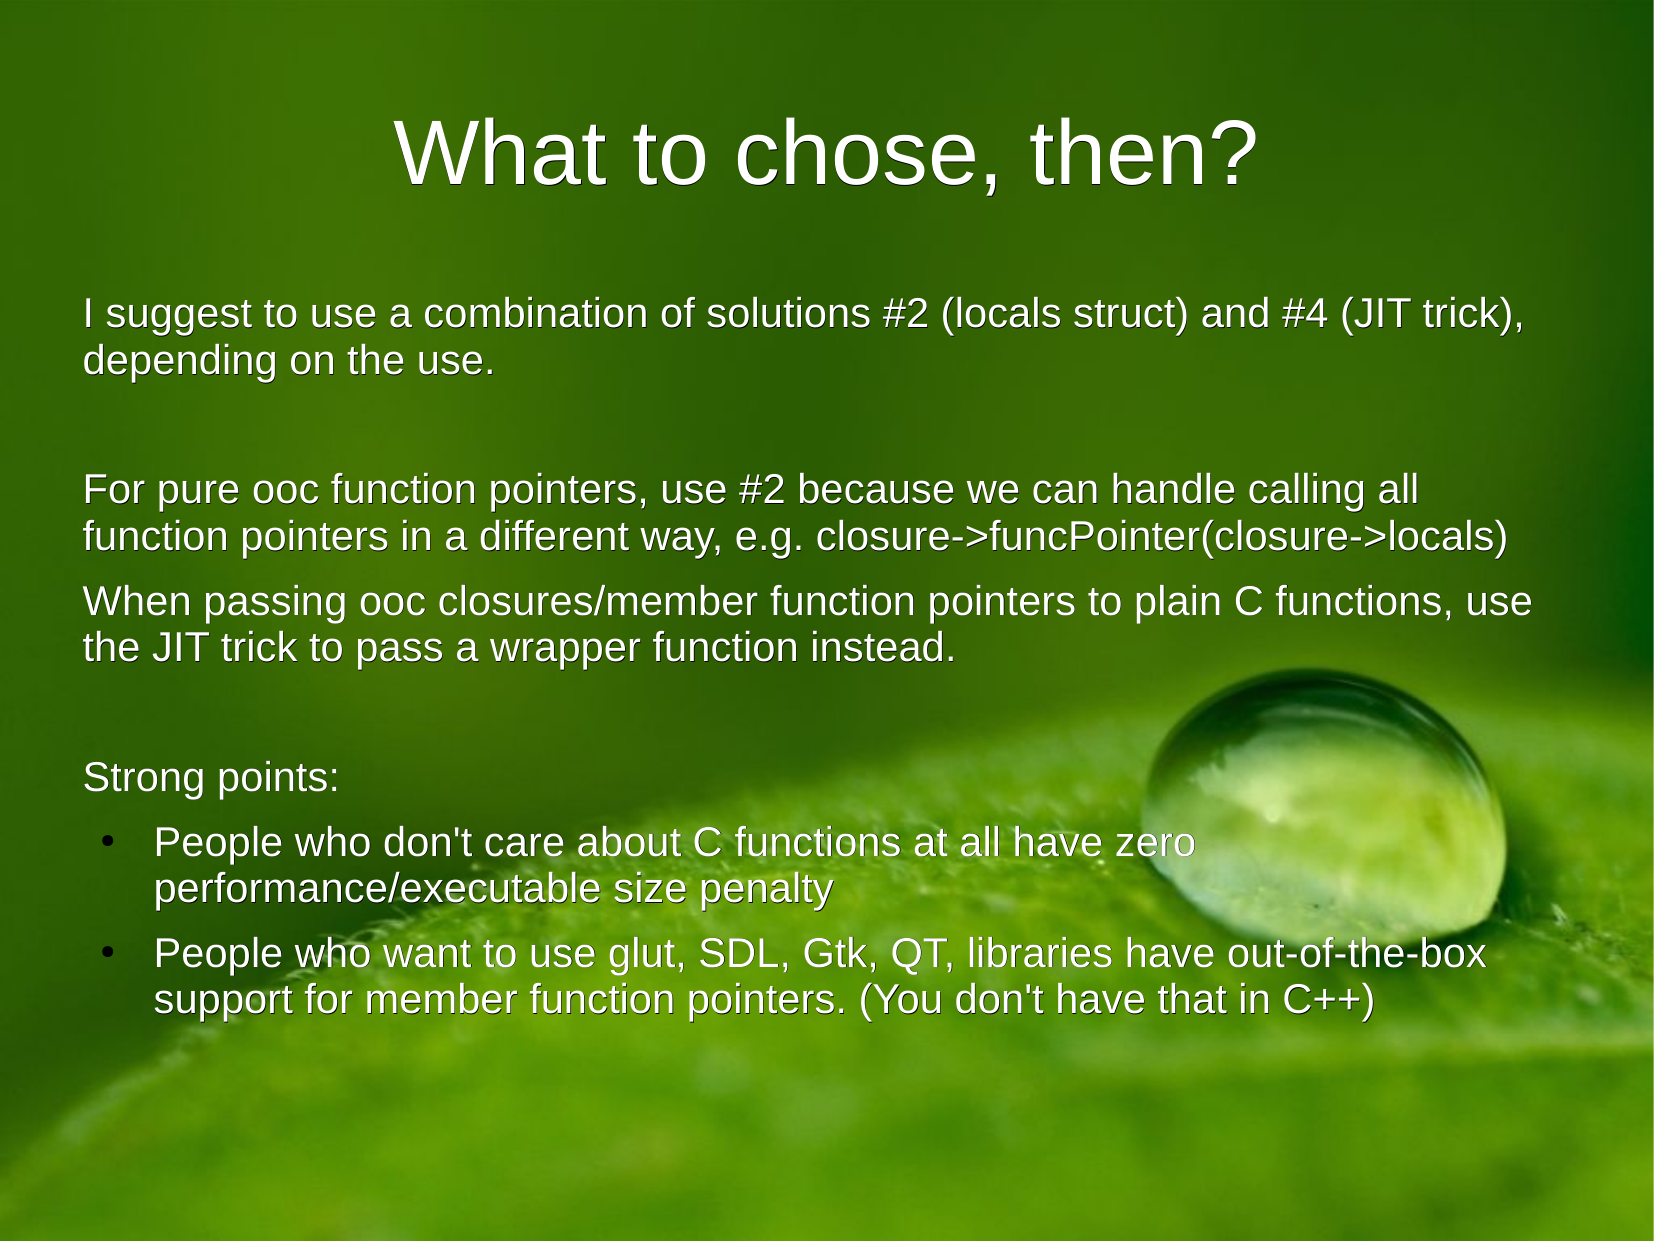

# What to chose, then?
I suggest to use a combination of solutions #2 (locals struct) and #4 (JIT trick), depending on the use.
For pure ooc function pointers, use #2 because we can handle calling all function pointers in a different way, e.g. closure->funcPointer(closure->locals)
When passing ooc closures/member function pointers to plain C functions, use the JIT trick to pass a wrapper function instead.
Strong points:
People who don't care about C functions at all have zero performance/executable size penalty
People who want to use glut, SDL, Gtk, QT, libraries have out-of-the-box support for member function pointers. (You don't have that in C++)